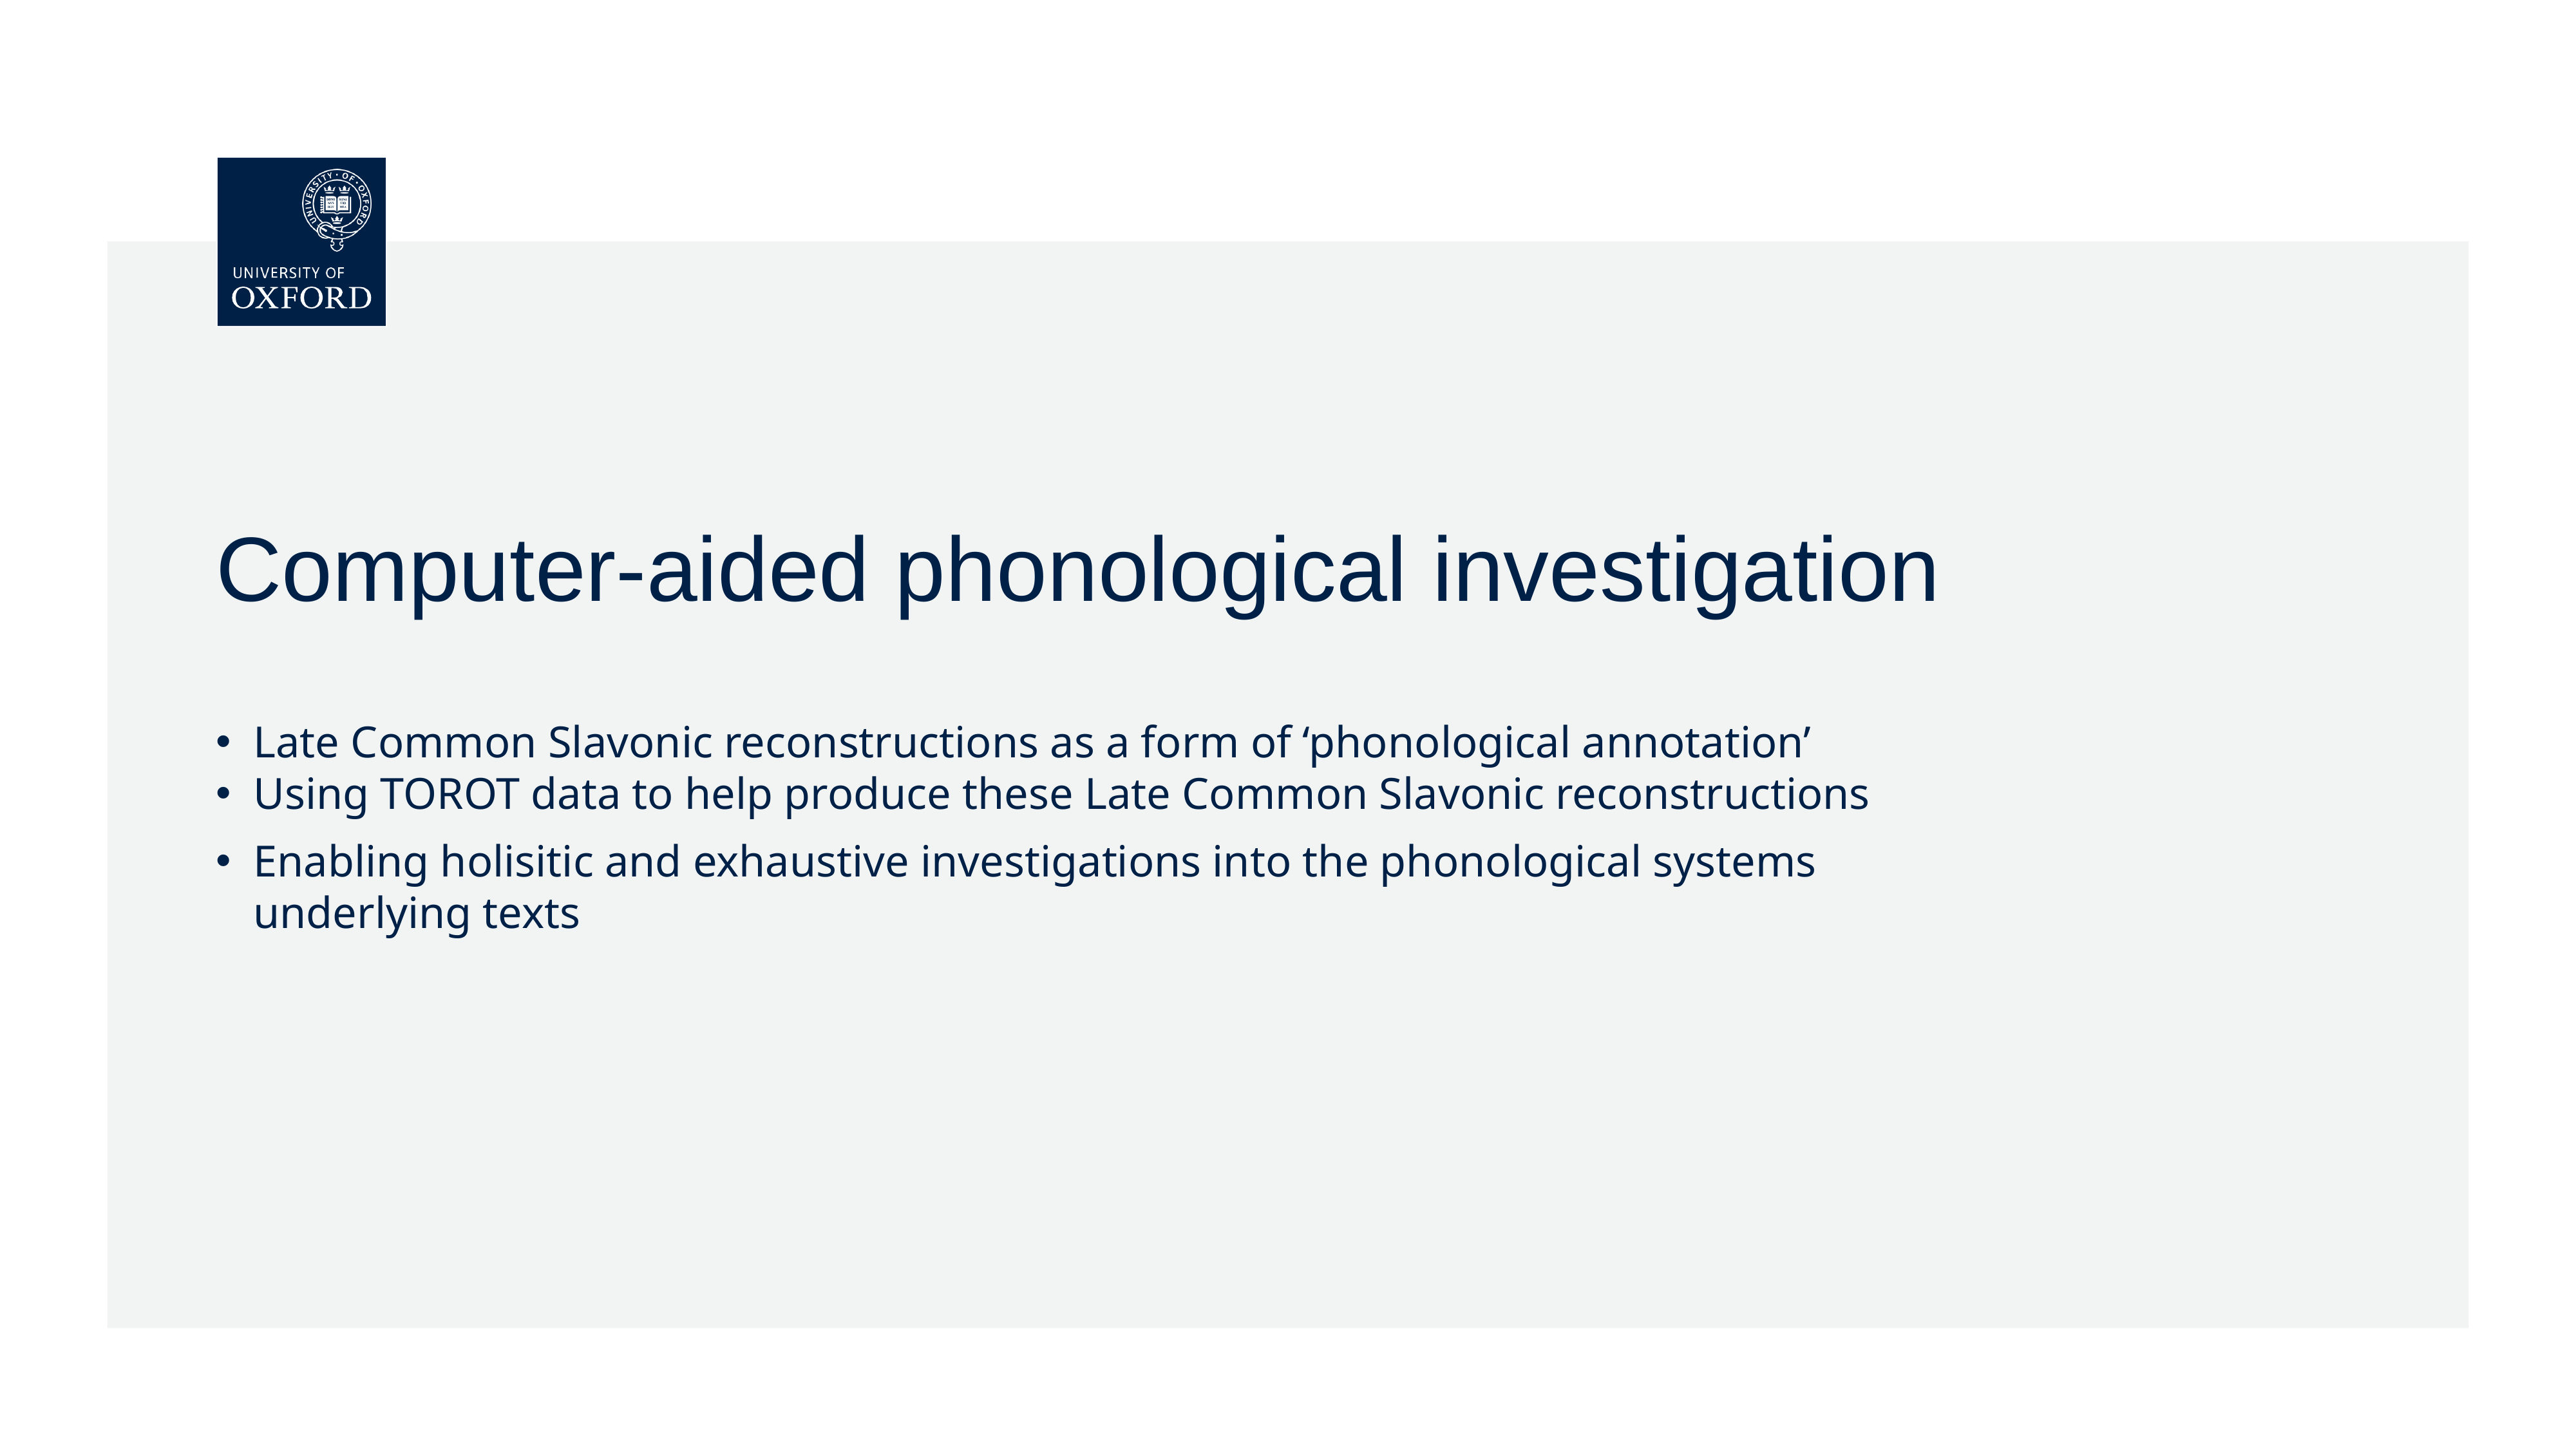

# Computer-aided phonological investigation
Late Common Slavonic reconstructions as a form of ‘phonological annotation’
Using TOROT data to help produce these Late Common Slavonic reconstructions
Enabling holisitic and exhaustive investigations into the phonological systems underlying texts